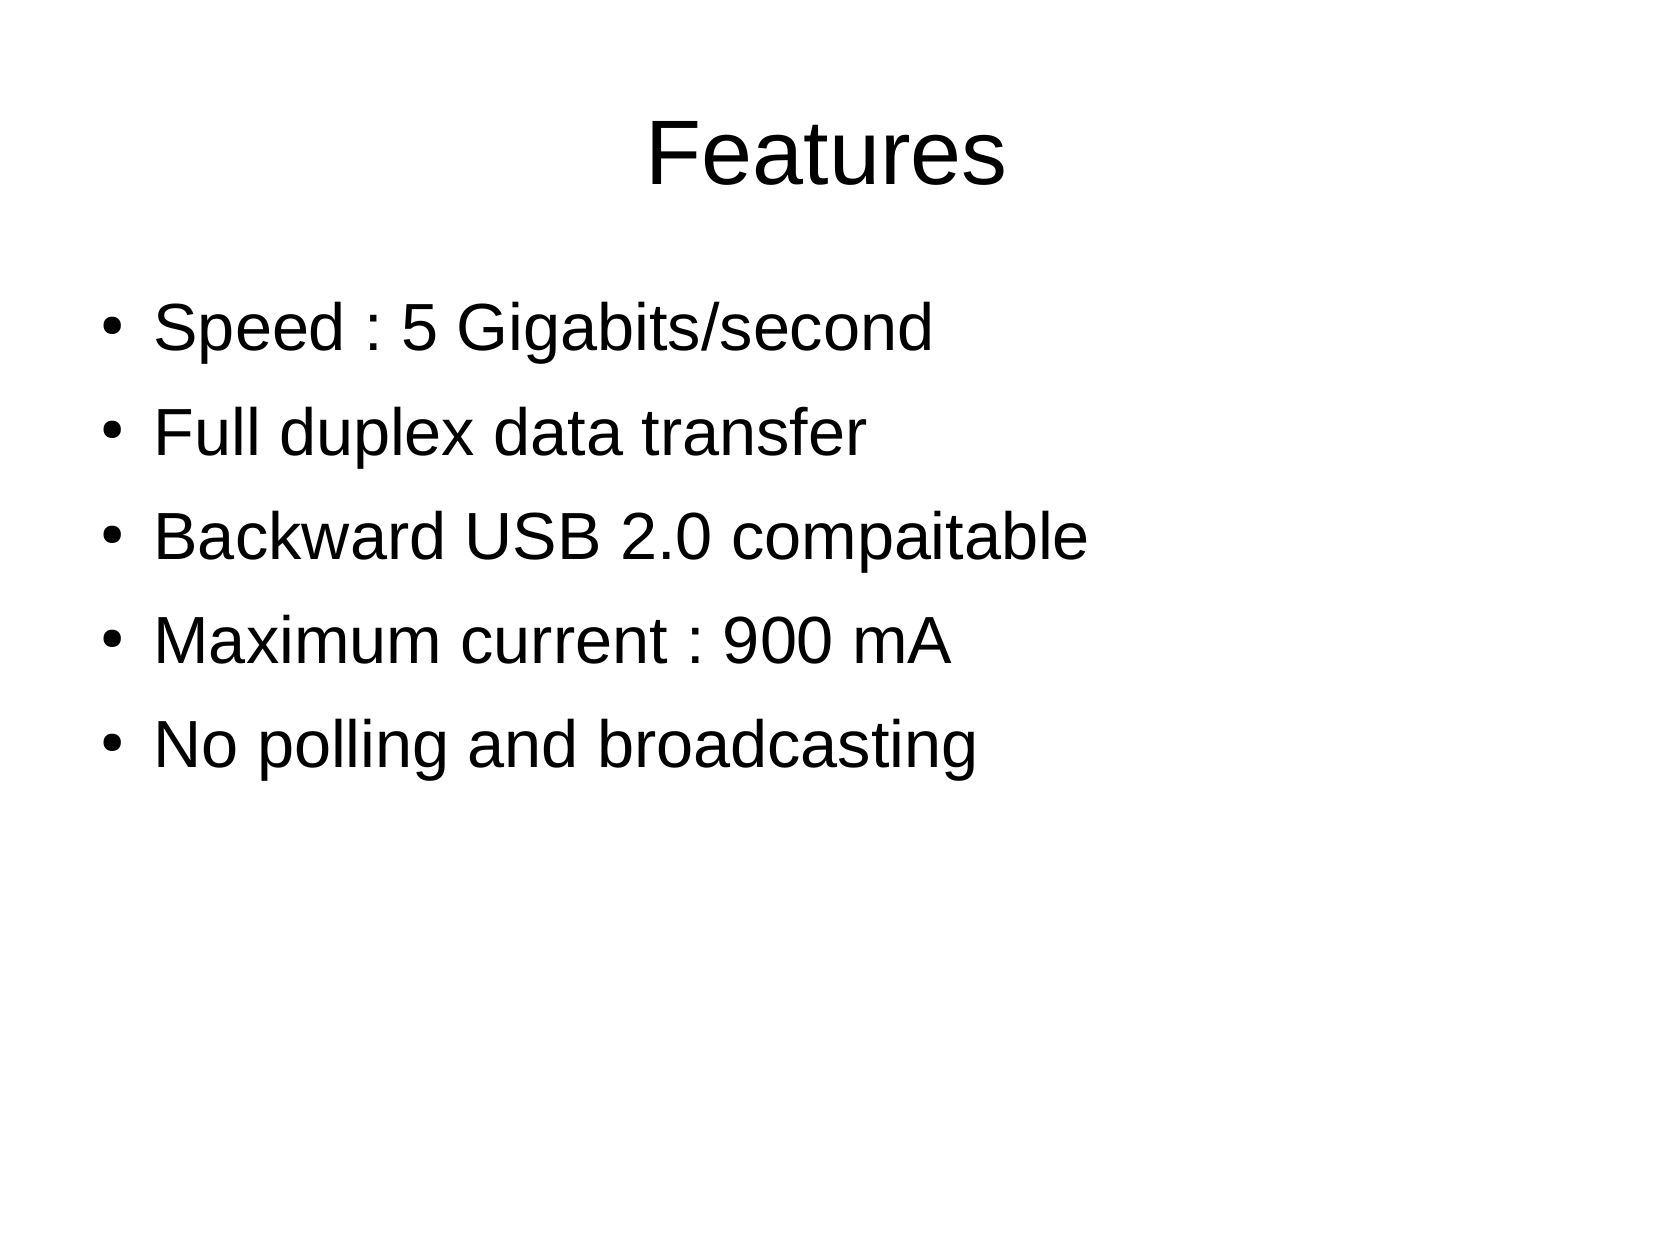

# Features
Speed : 5 Gigabits/second
Full duplex data transfer
Backward USB 2.0 compaitable
Maximum current : 900 mA
No polling and broadcasting